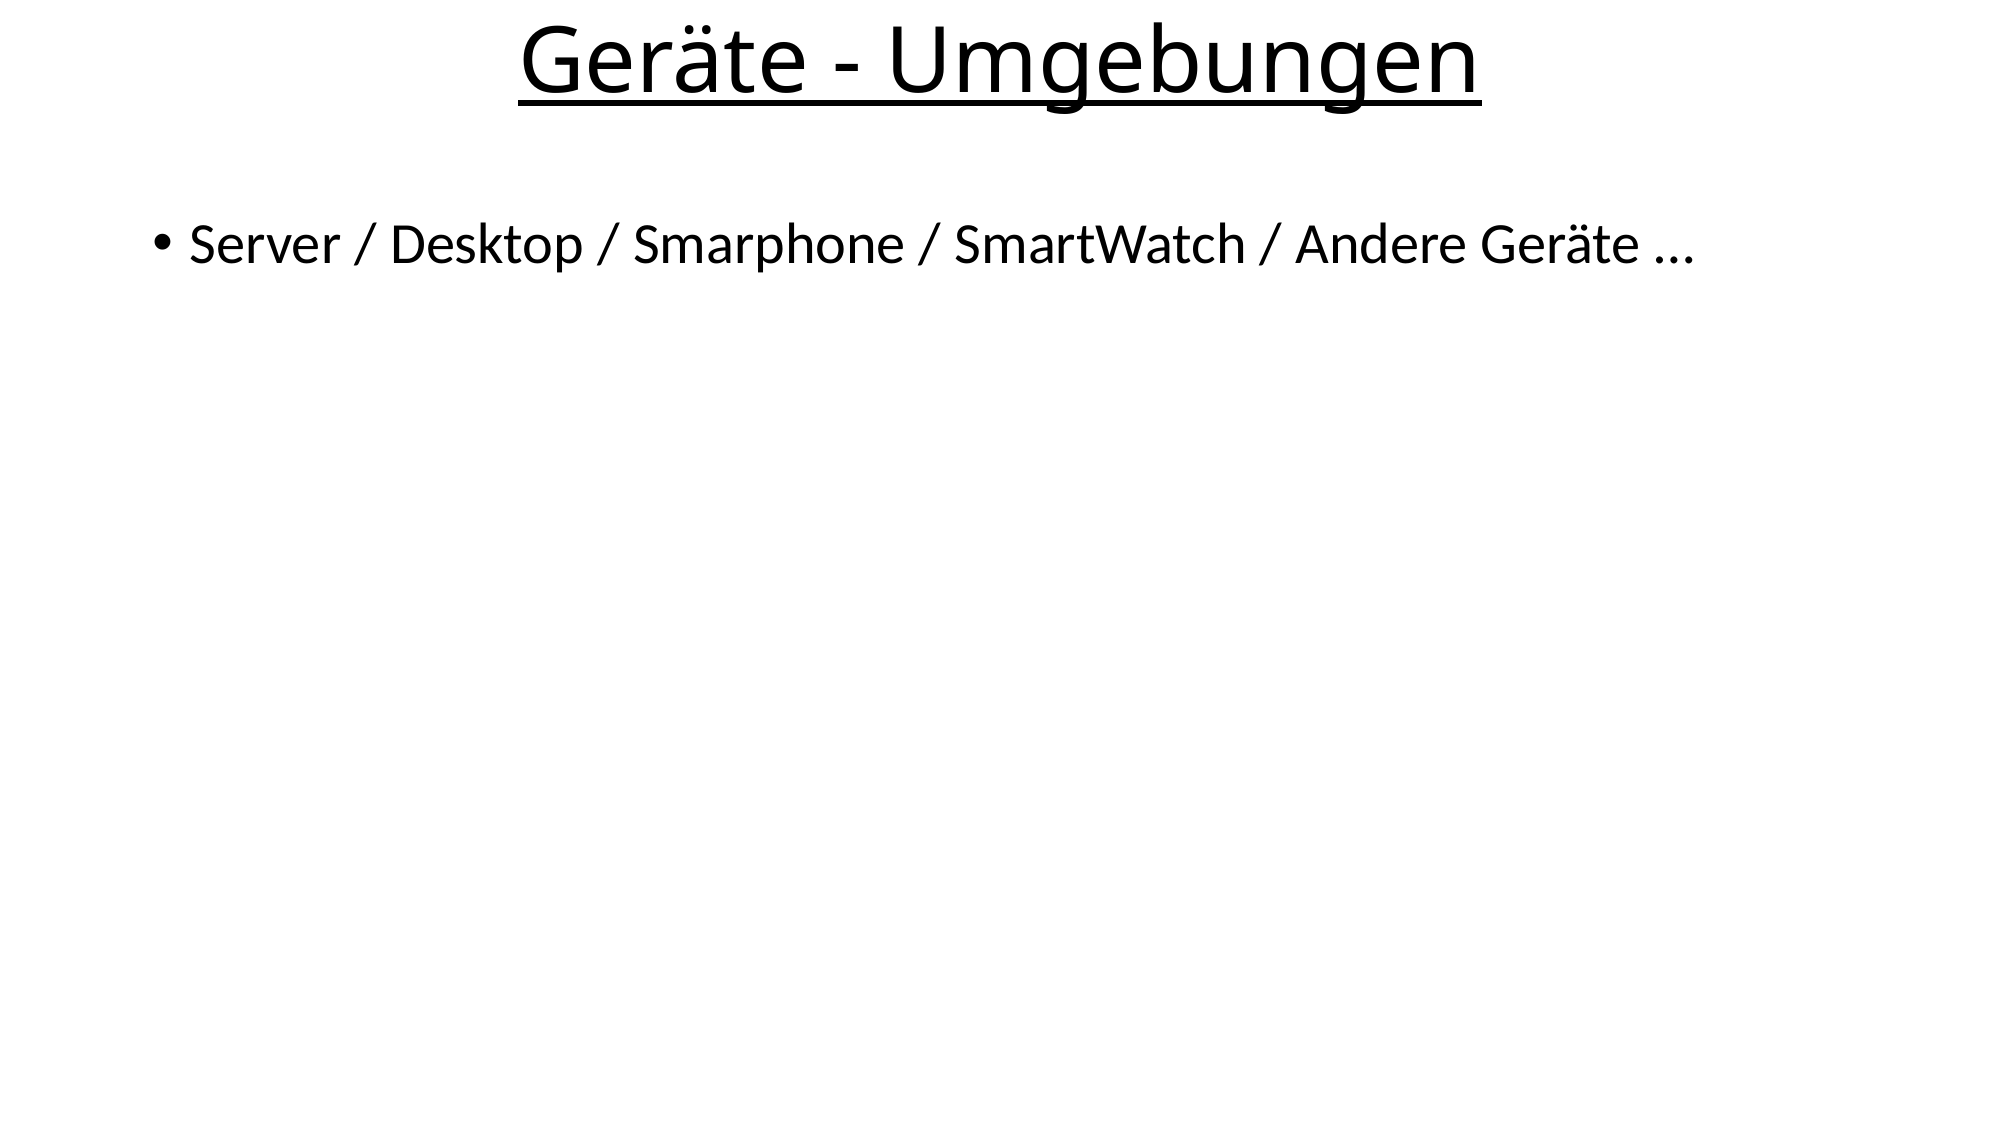

# Geräte - Umgebungen
Server / Desktop / Smarphone / SmartWatch / Andere Geräte …